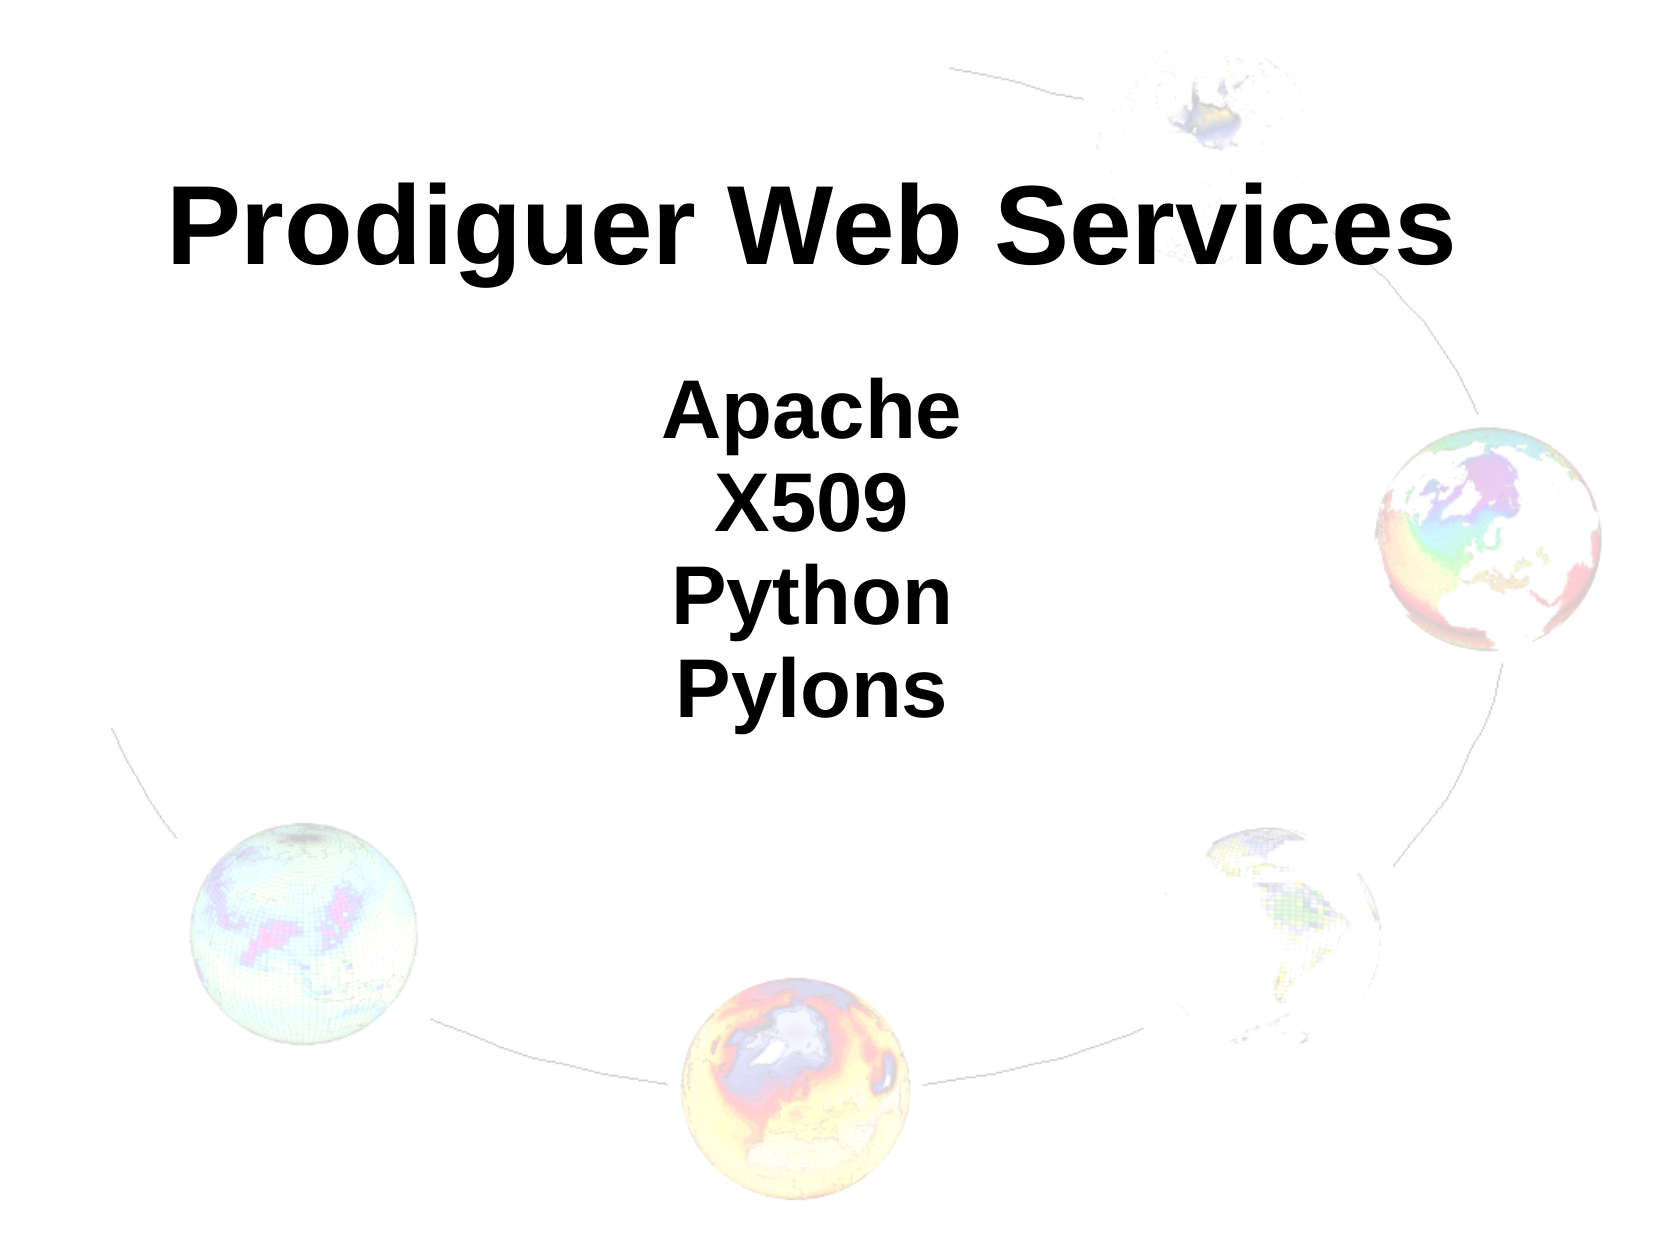

# Prodiguer Web Services Apache X509 Python Pylons